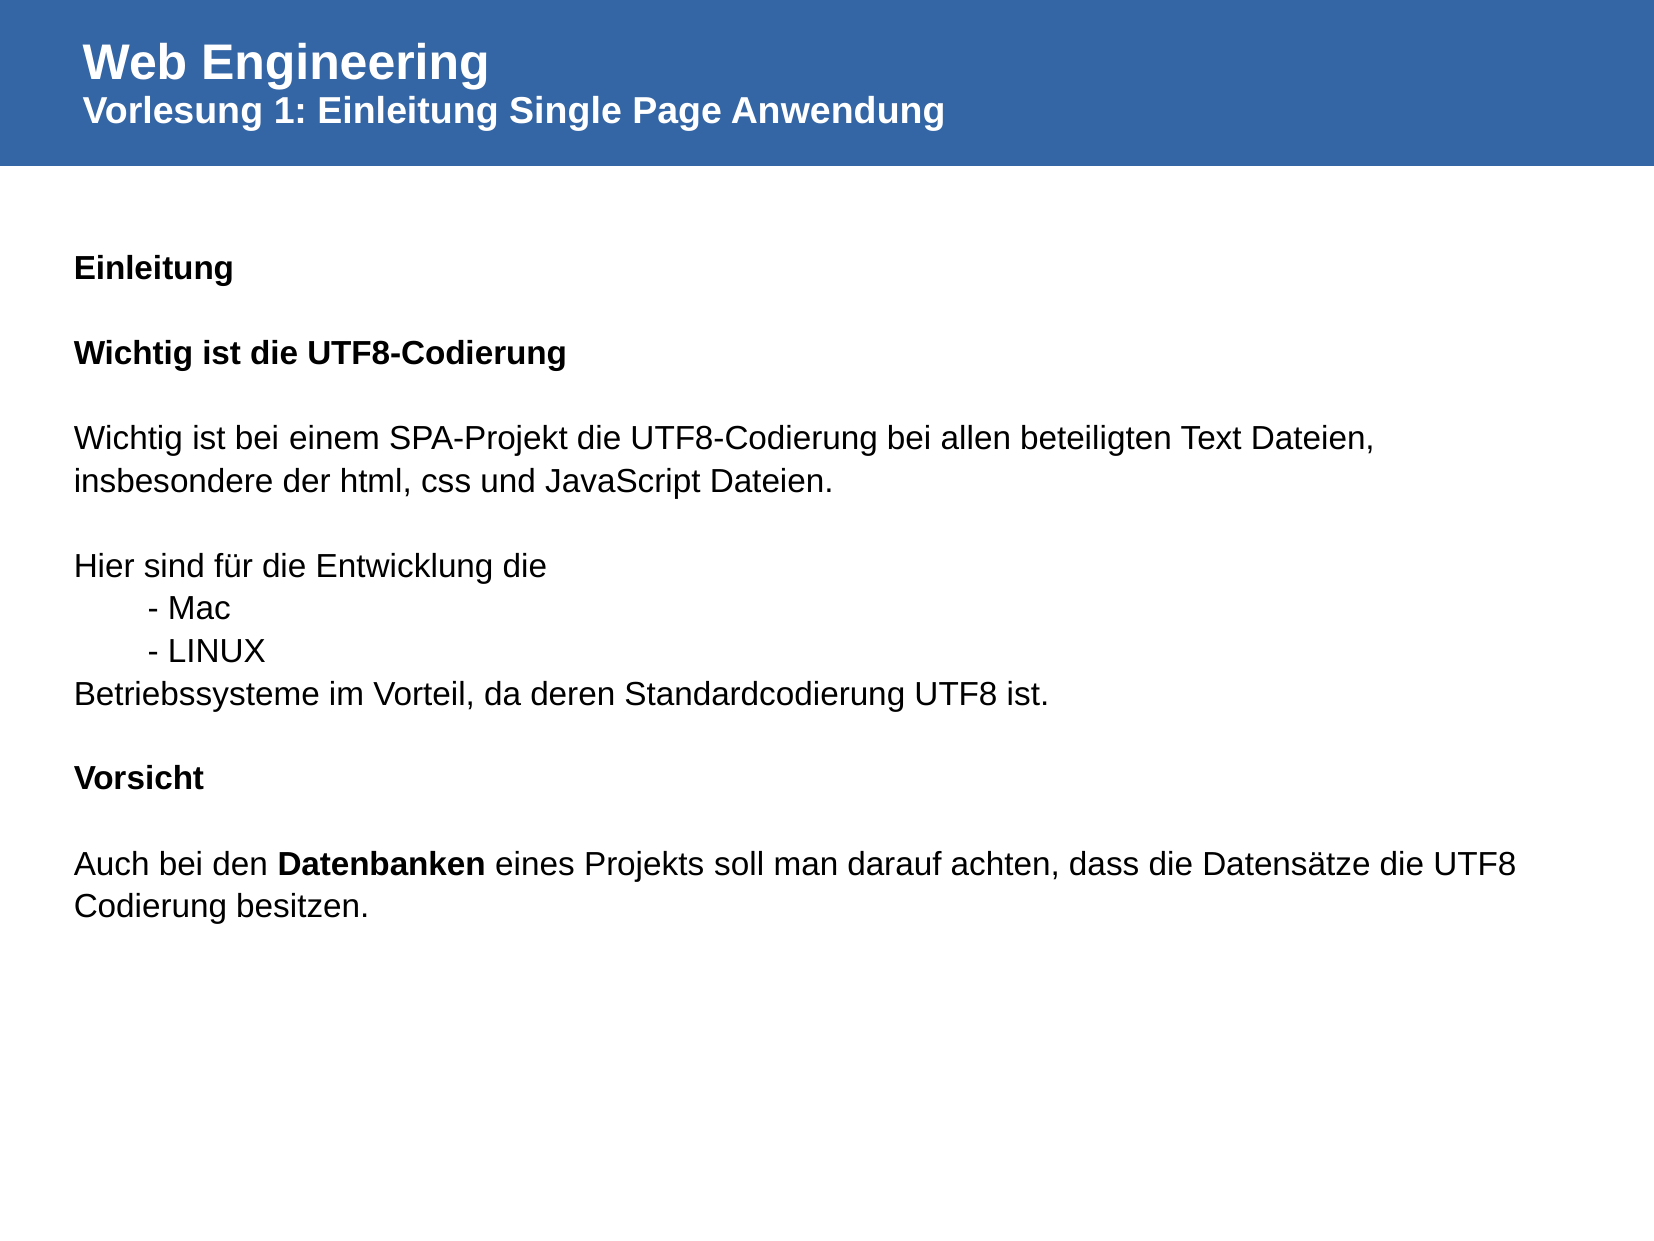

# Web Engineering Vorlesung 1: Einleitung Single Page Anwendung
Einleitung
Wichtig ist die UTF8-Codierung
Wichtig ist bei einem SPA-Projekt die UTF8-Codierung bei allen beteiligten Text Dateien, insbesondere der html, css und JavaScript Dateien.
Hier sind für die Entwicklung die
	- Mac
	- LINUX
Betriebssysteme im Vorteil, da deren Standardcodierung UTF8 ist.
Vorsicht
Auch bei den Datenbanken eines Projekts soll man darauf achten, dass die Datensätze die UTF8 Codierung besitzen.